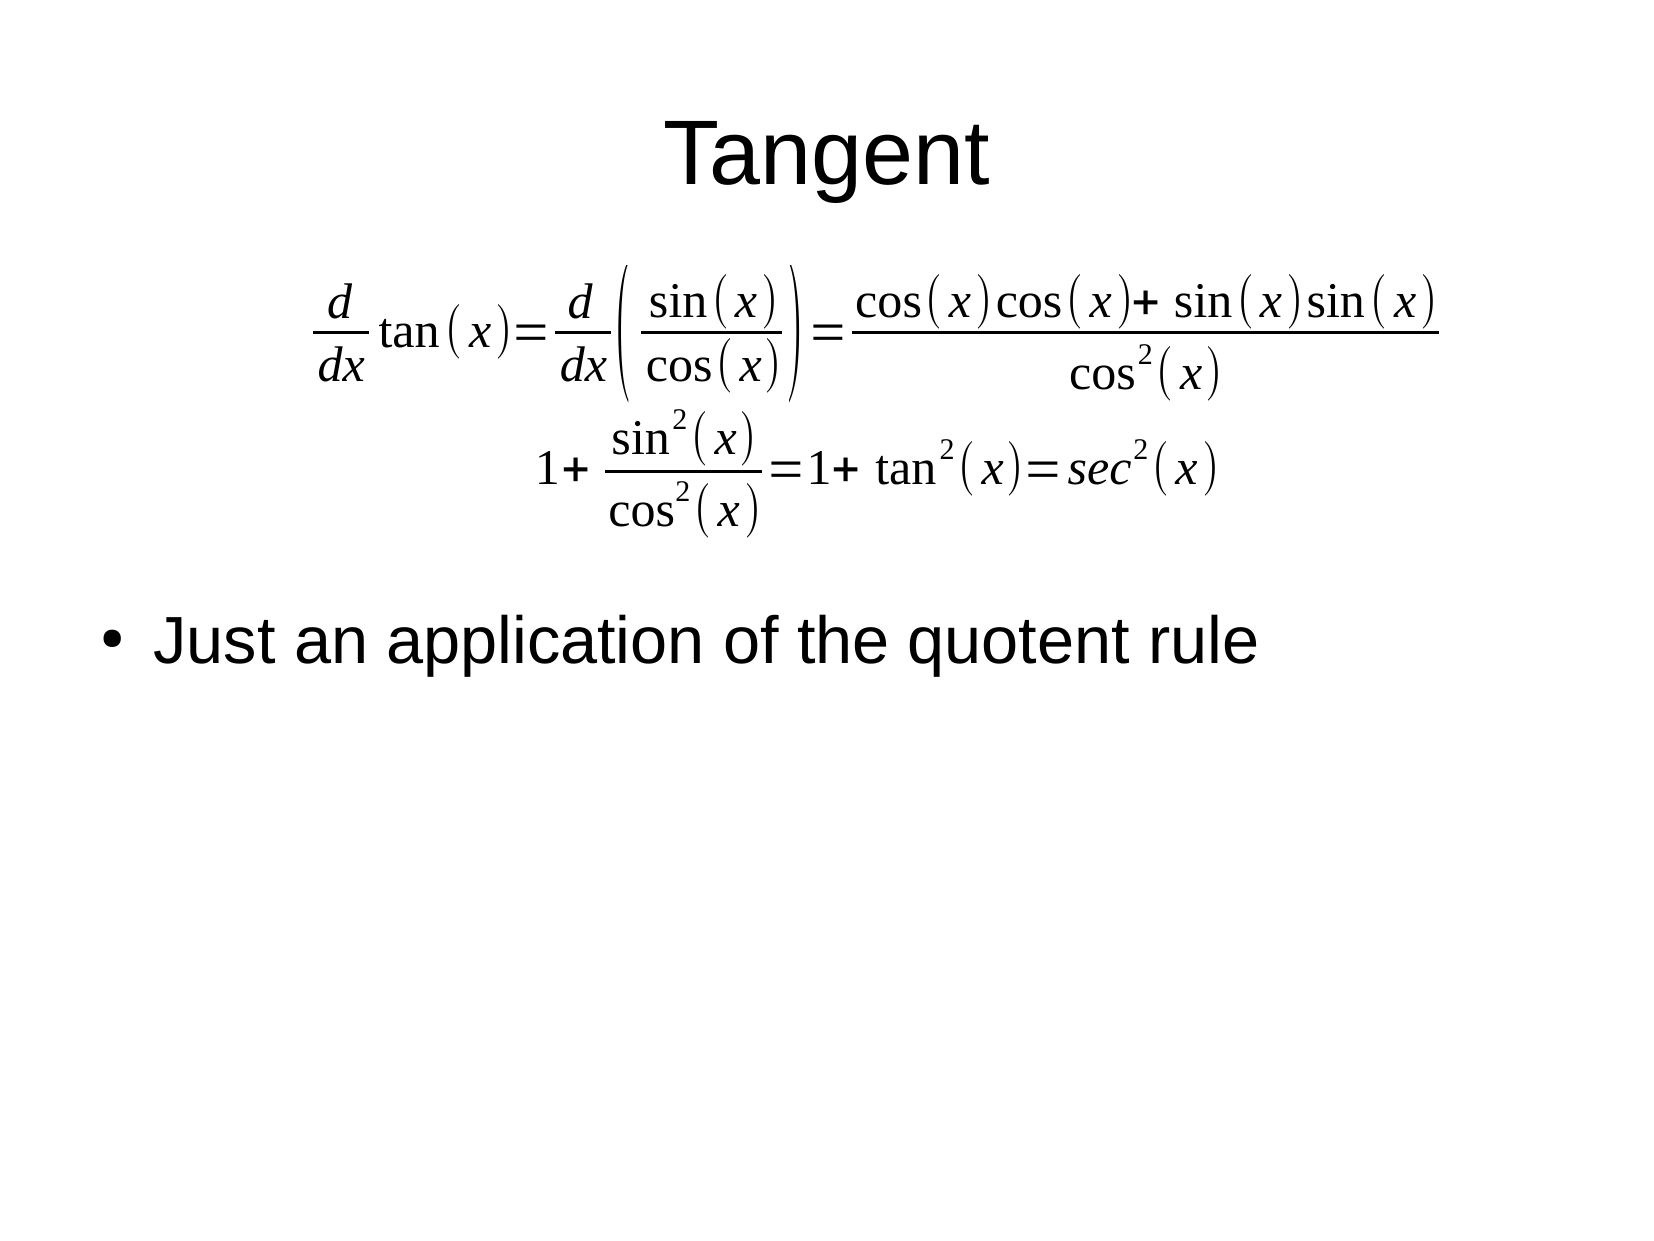

# Tangent
Just an application of the quotent rule